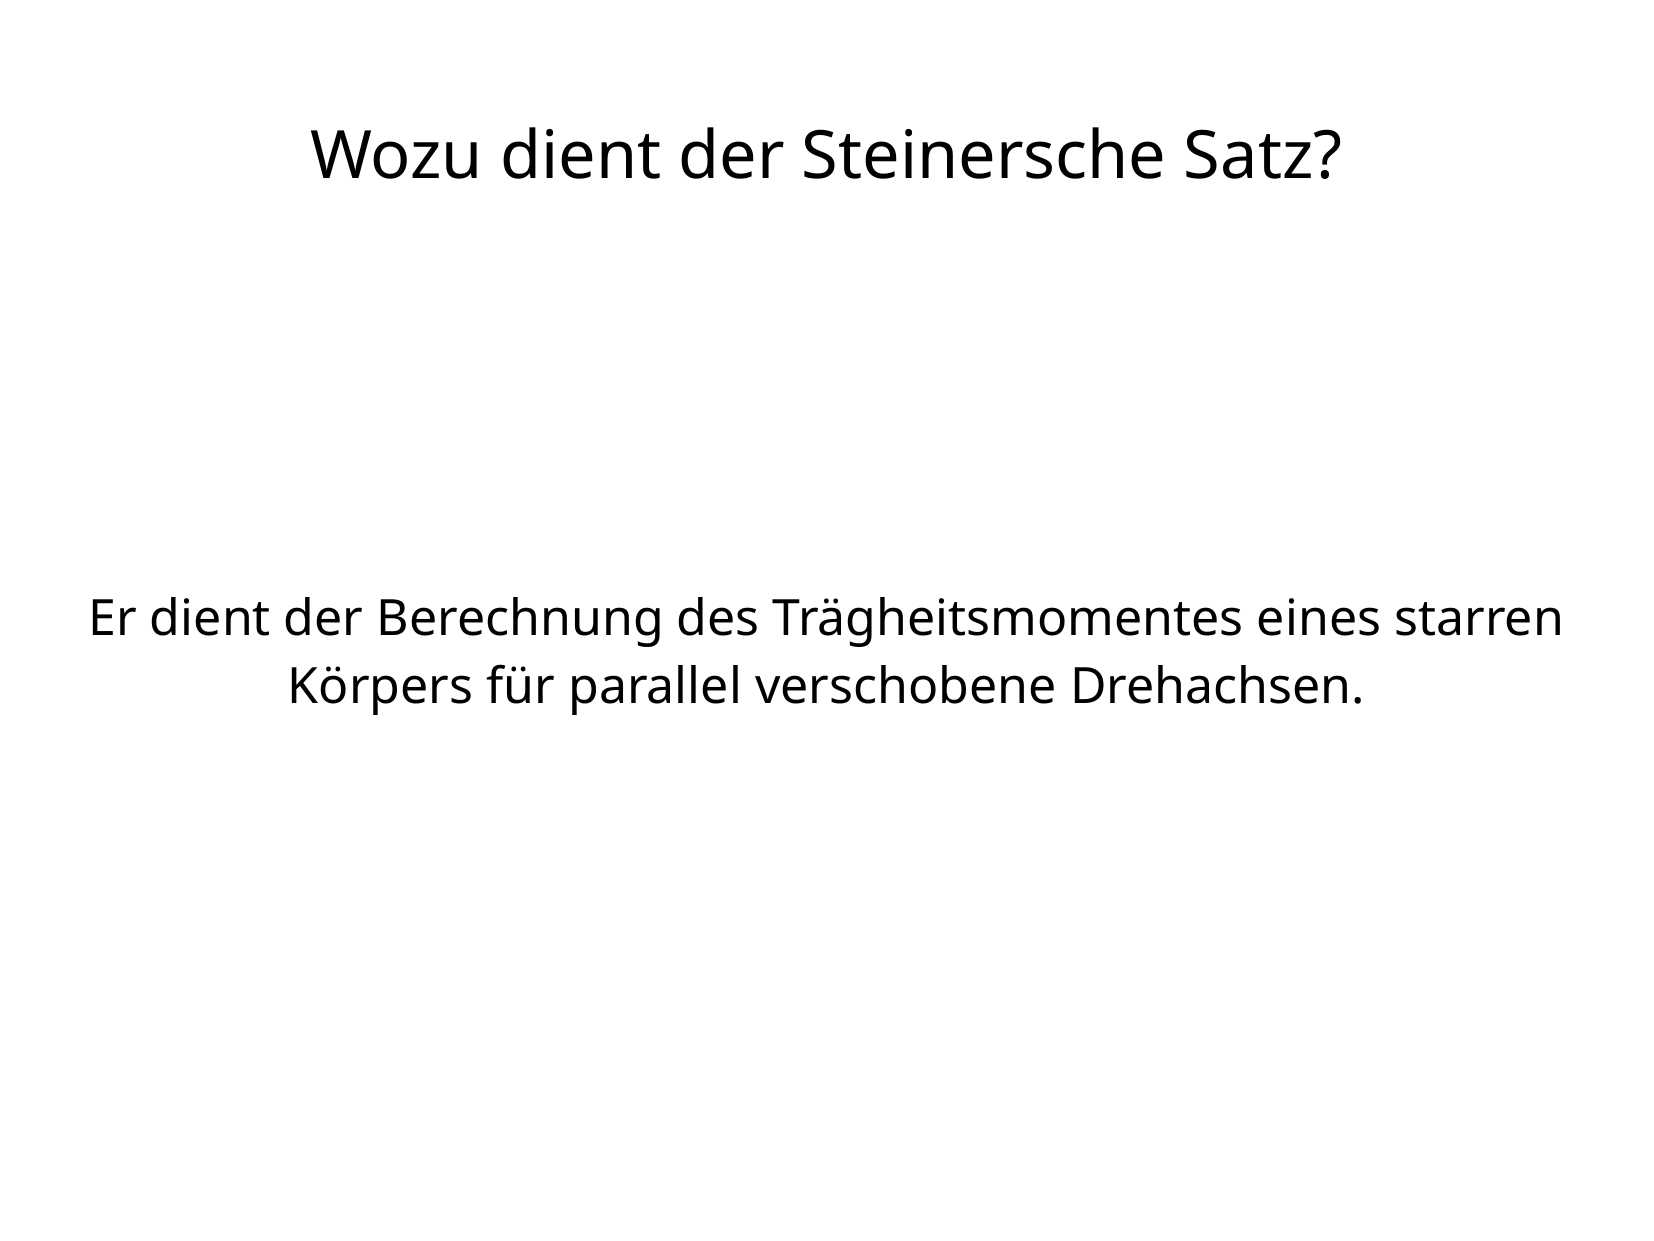

# Wozu dient der Steinersche Satz?
Er dient der Berechnung des Trägheitsmomentes eines starren Körpers für parallel verschobene Drehachsen.